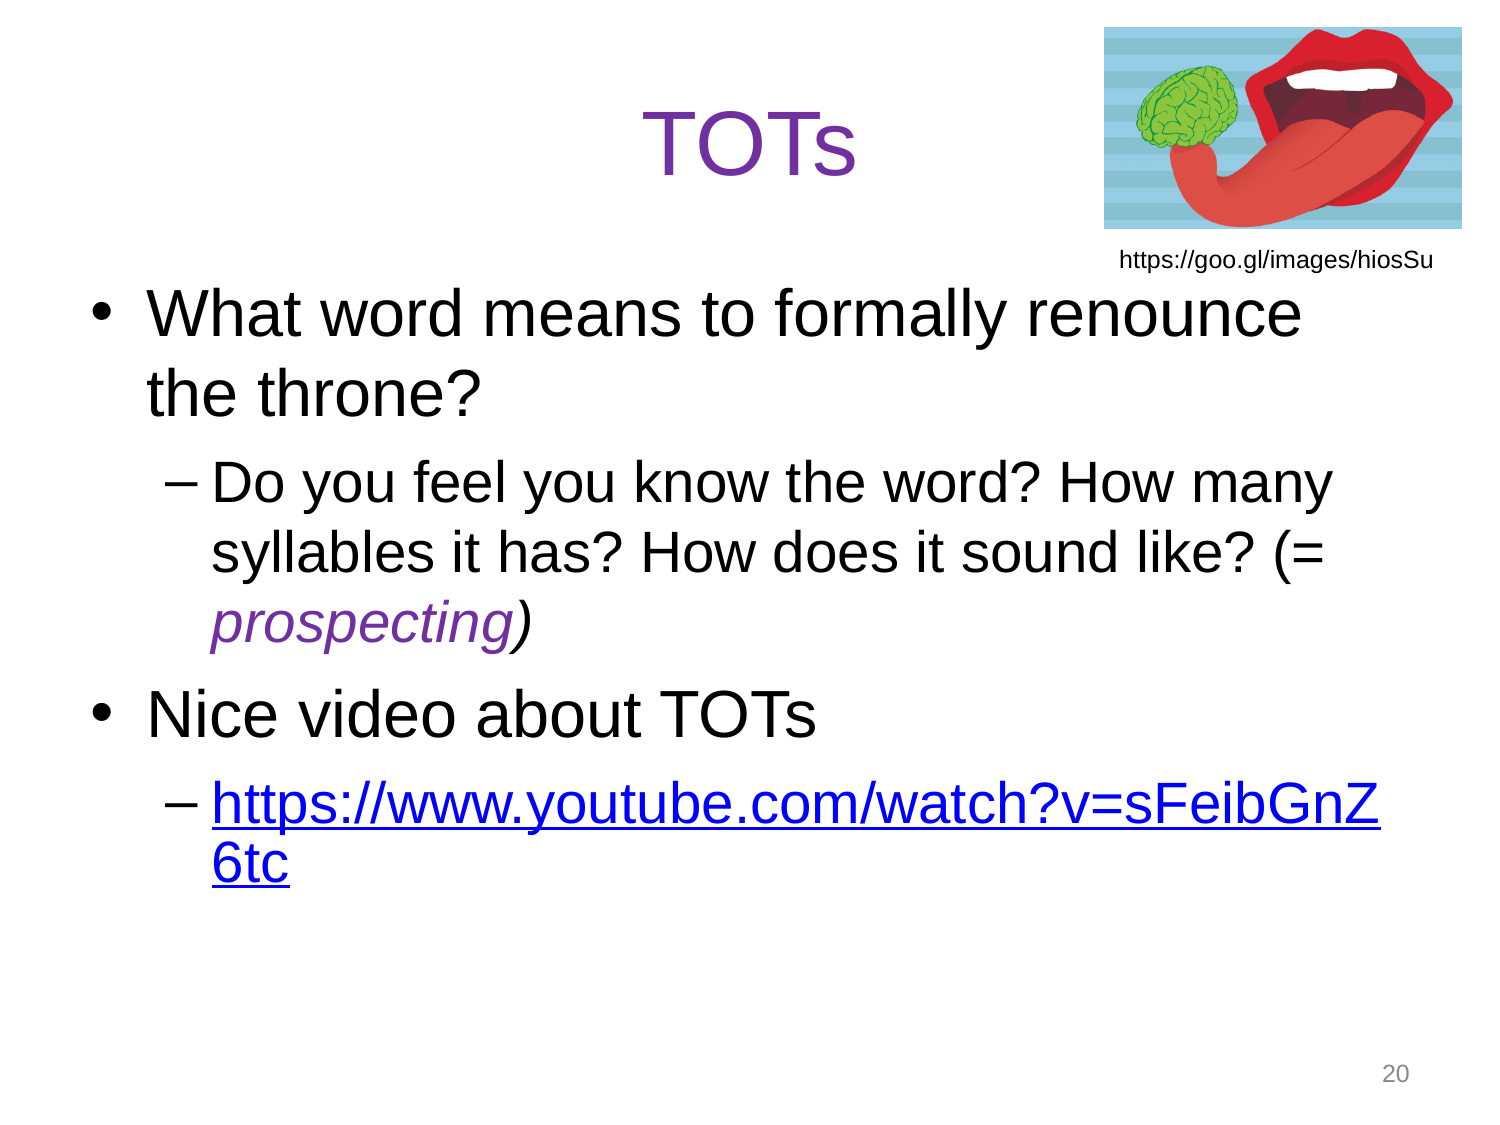

# TOTs
https://goo.gl/images/hiosSu
What word means to formally renounce the throne?
Do you feel you know the word? How many syllables it has? How does it sound like? (= prospecting)
Nice video about TOTs
https://www.youtube.com/watch?v=sFeibGnZ6tc